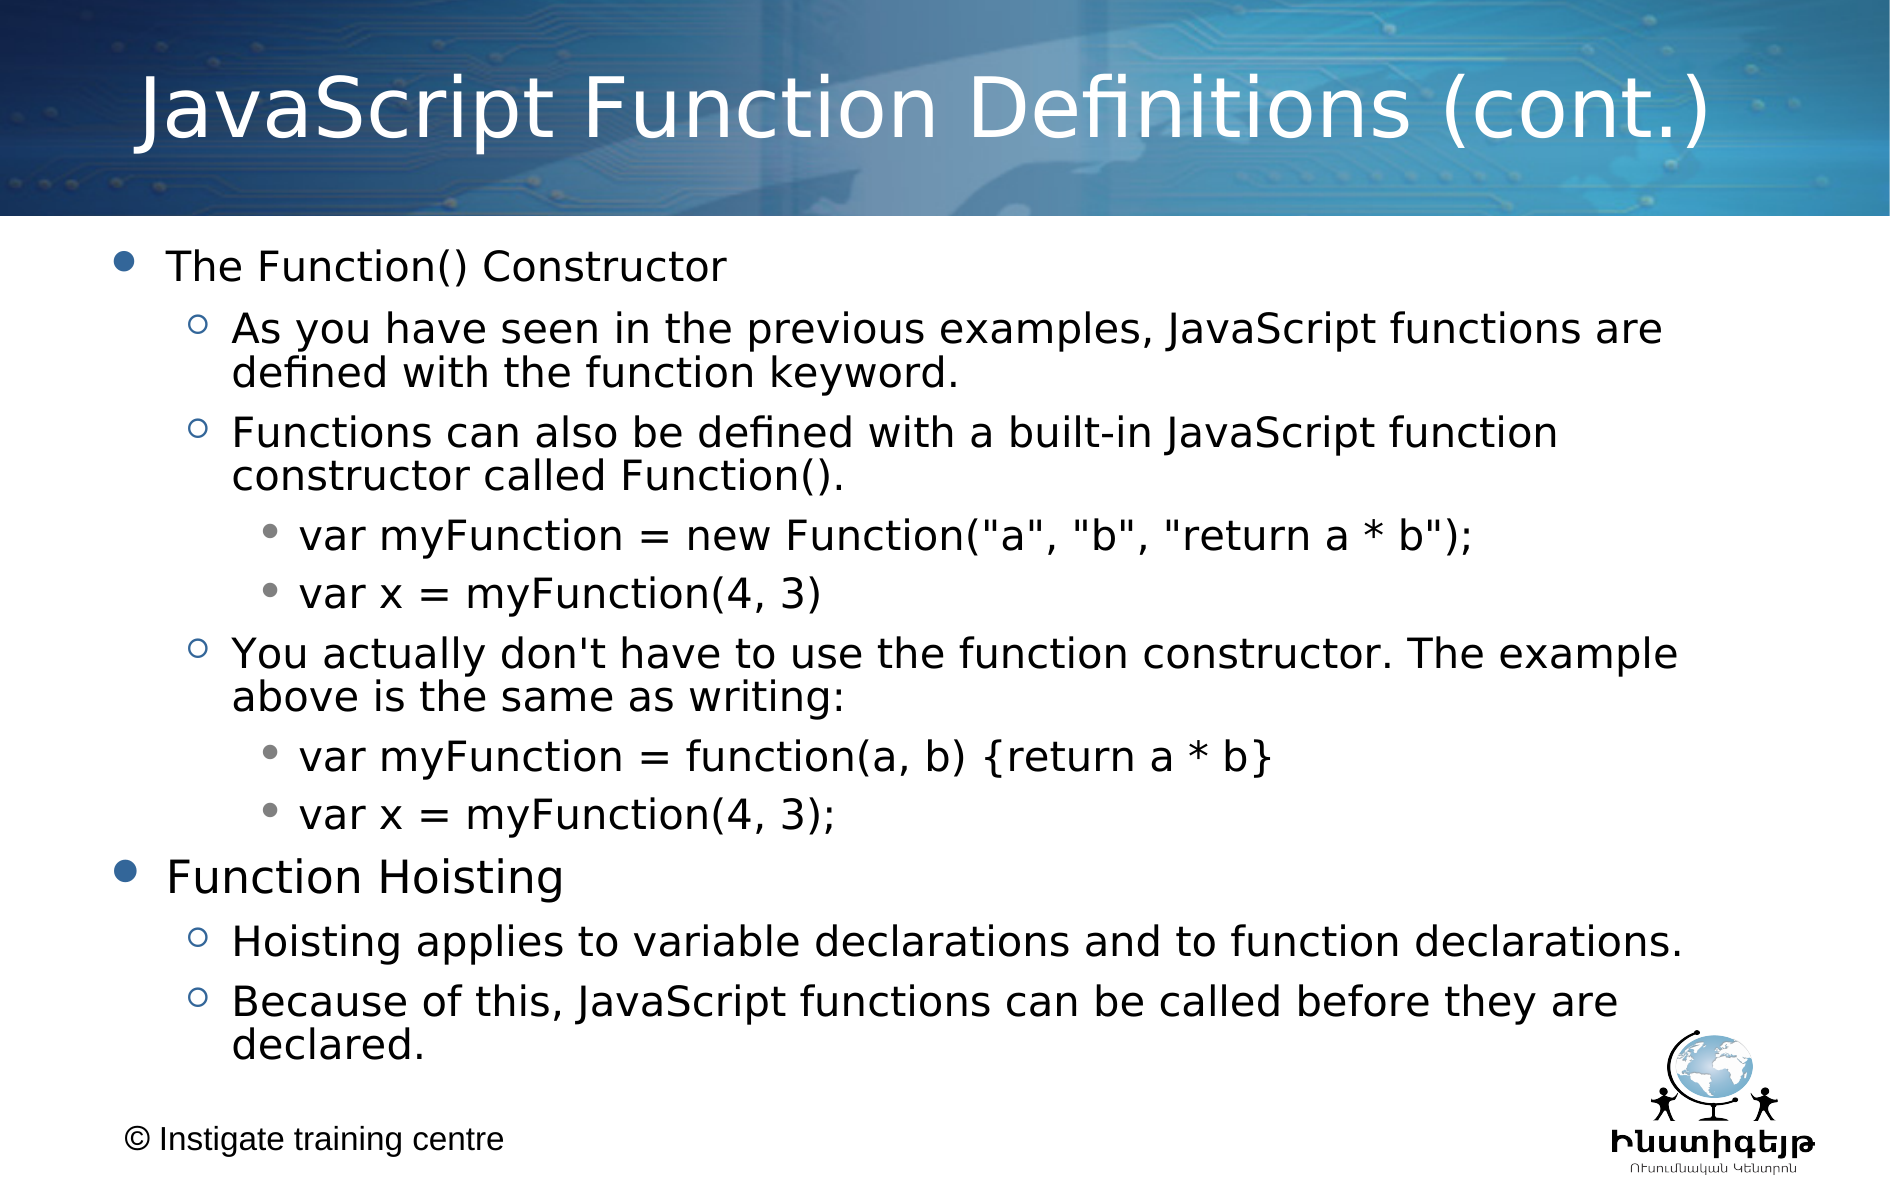

JavaScript Function Definitions (cont.)
# The Function() Constructor
As you have seen in the previous examples, JavaScript functions are defined with the function keyword.
Functions can also be defined with a built-in JavaScript function constructor called Function().
var myFunction = new Function("a", "b", "return a * b");
var x = myFunction(4, 3)
You actually don't have to use the function constructor. The example above is the same as writing:
var myFunction = function(a, b) {return a * b}
var x = myFunction(4, 3);
Function Hoisting
Hoisting applies to variable declarations and to function declarations.
Because of this, JavaScript functions can be called before they are declared.